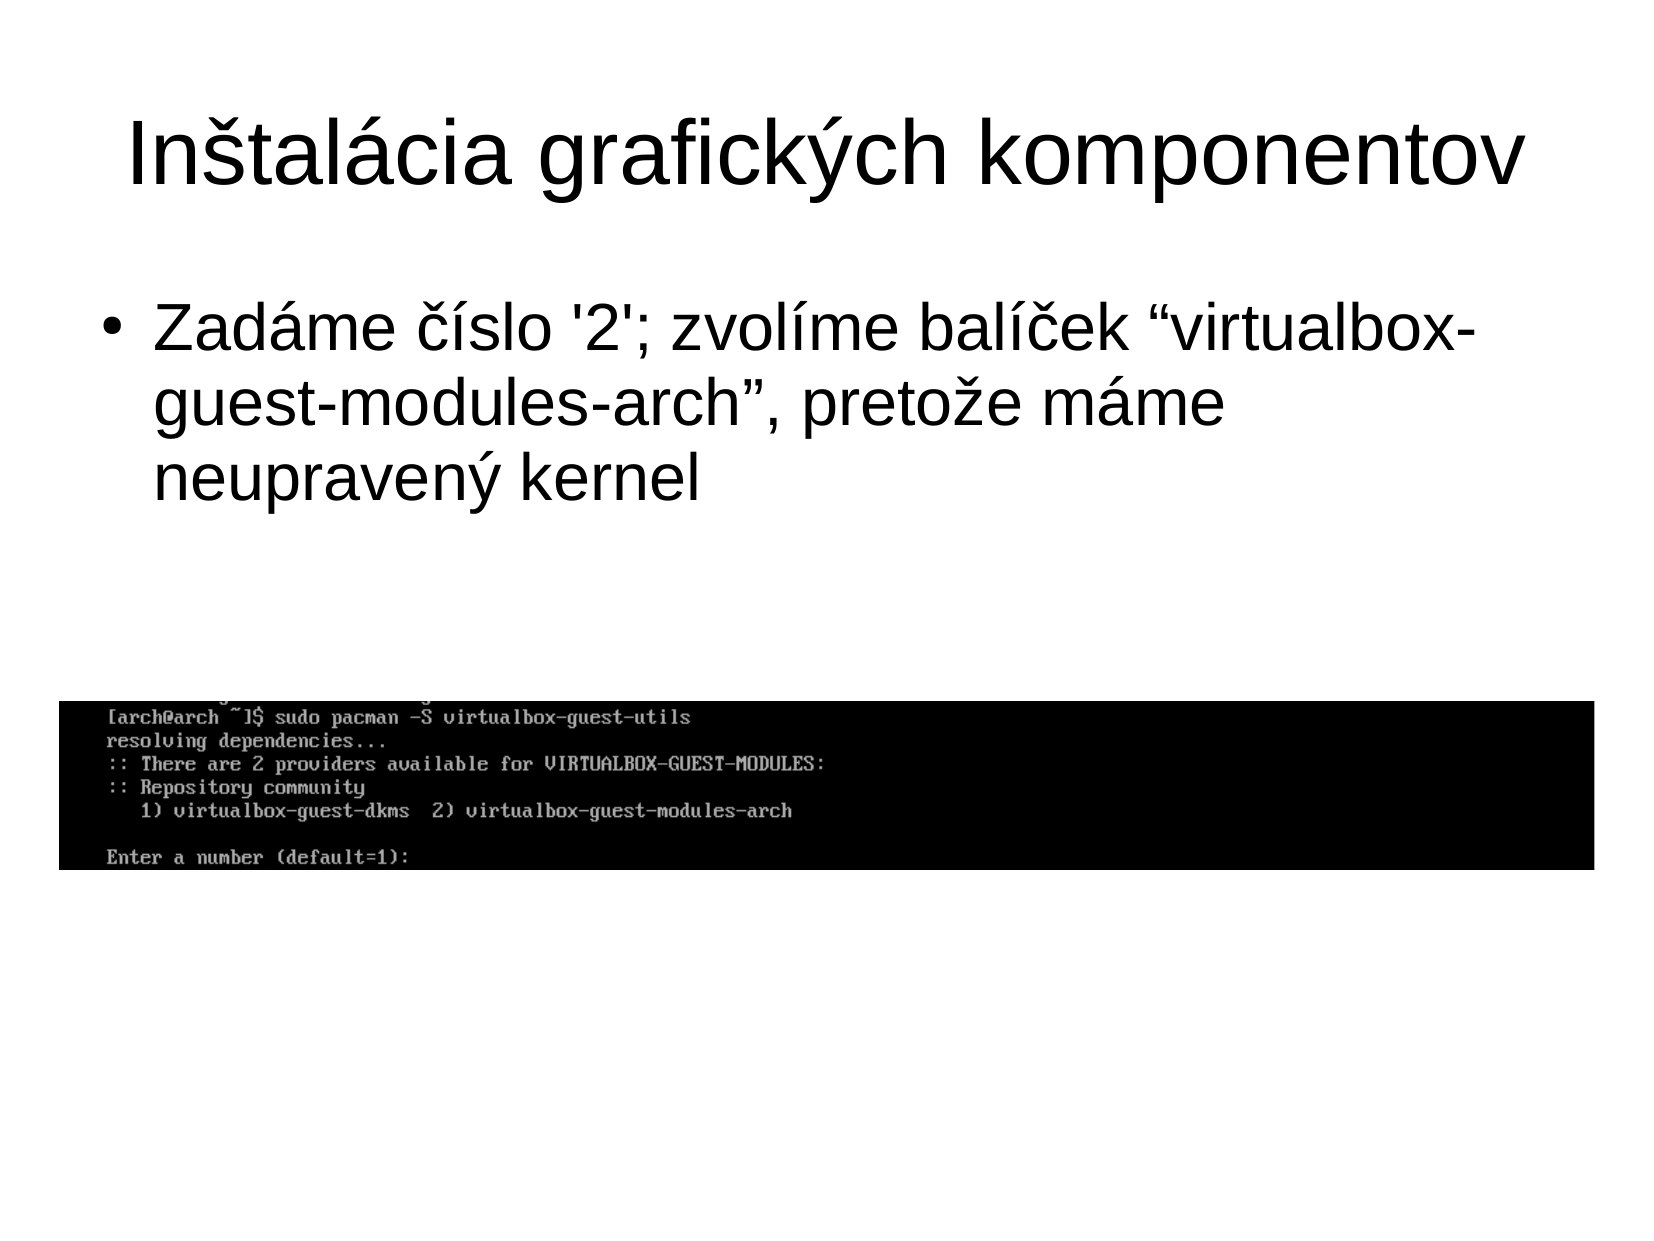

# Inštalácia grafických komponentov
Zadáme číslo '2'; zvolíme balíček “virtualbox-guest-modules-arch”, pretože máme neupravený kernel